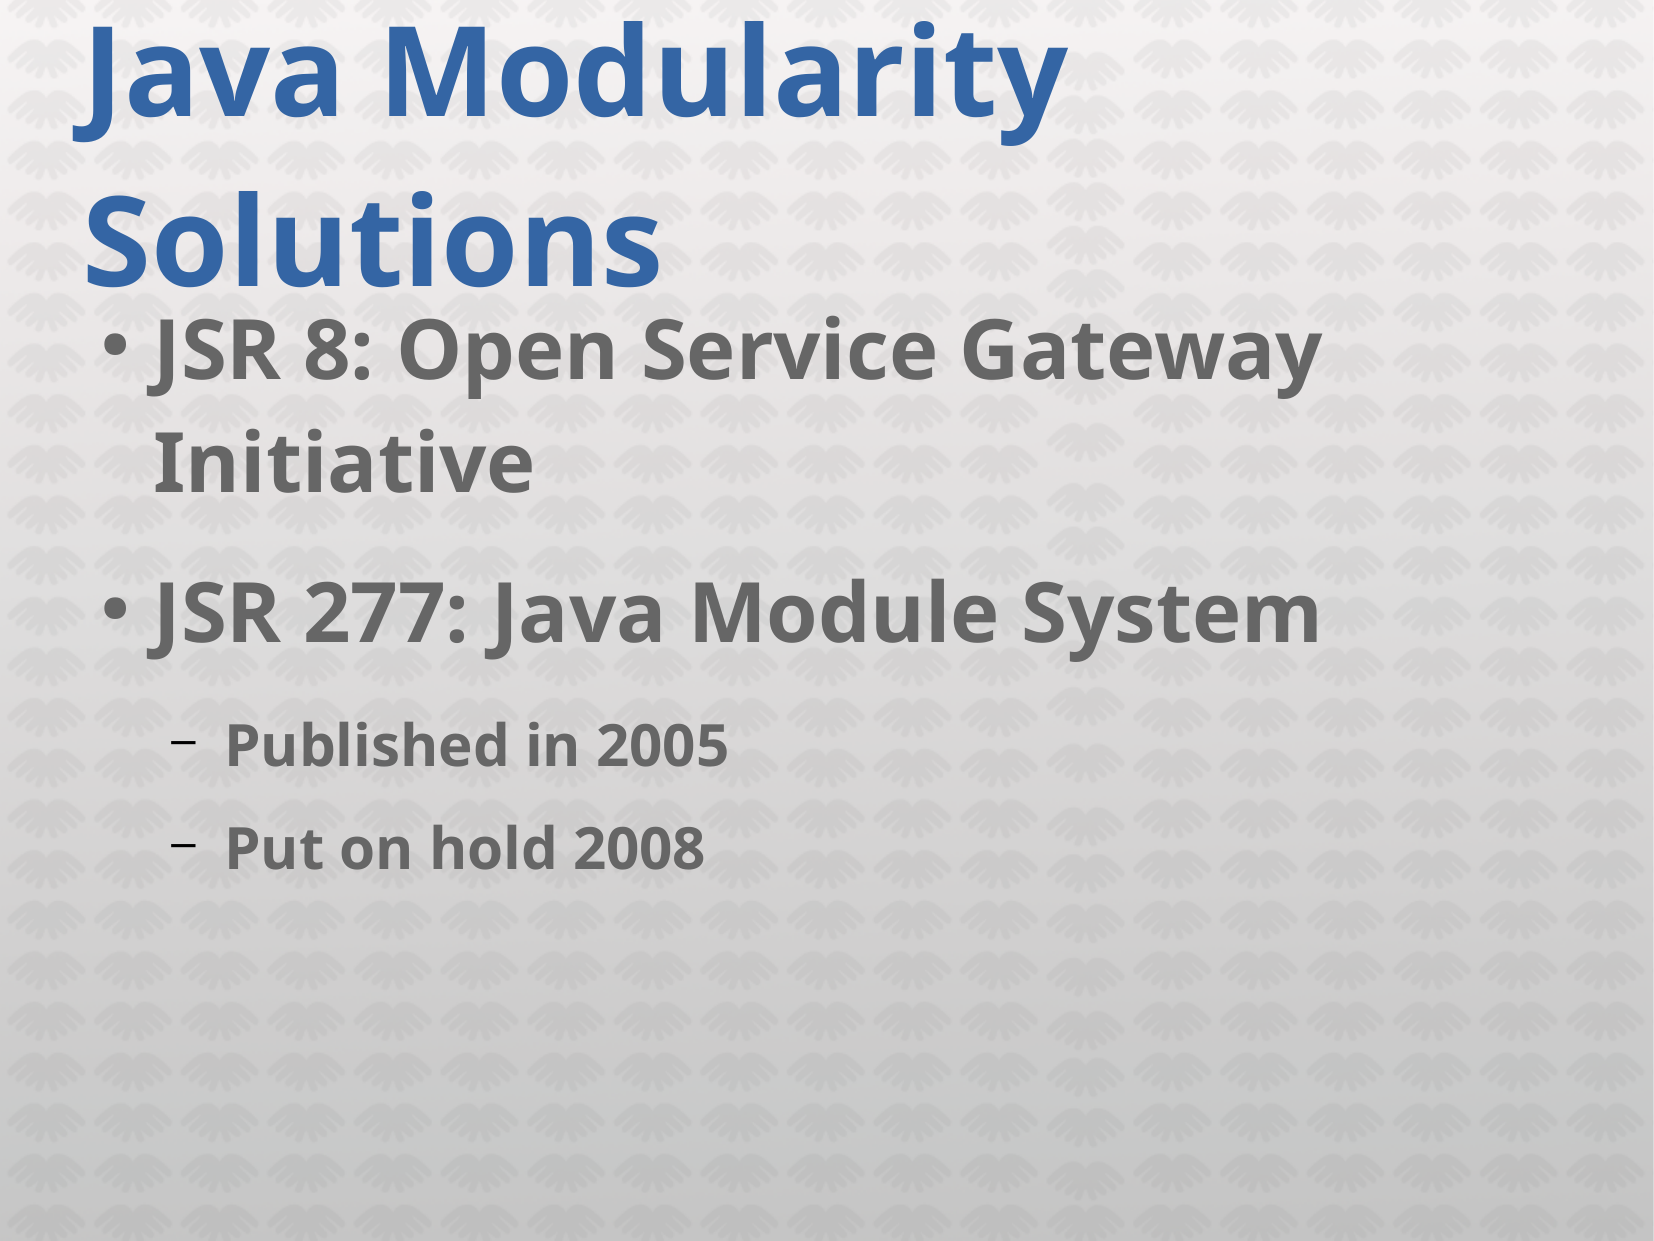

# Java Modularity Solutions
JSR 8: Open Service Gateway Initiative
JSR 277: Java Module System
Published in 2005
Put on hold 2008